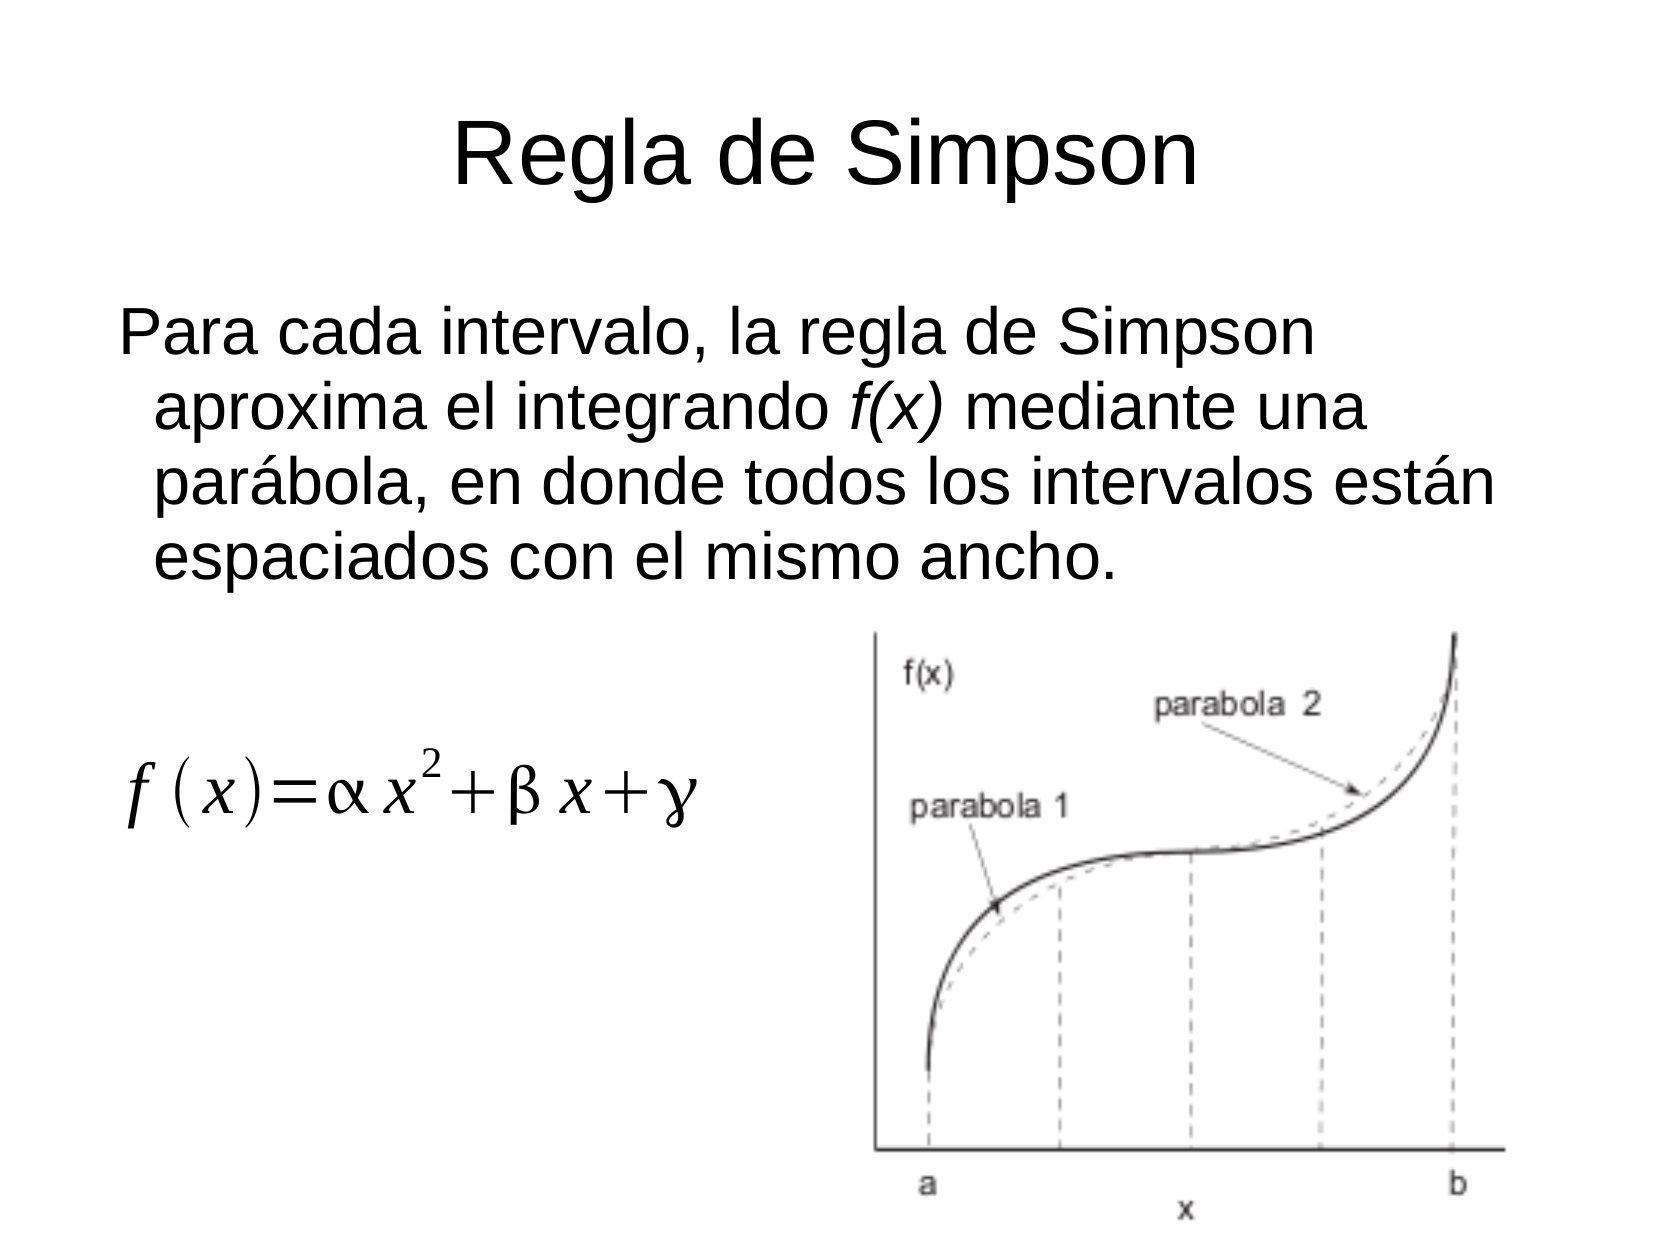

# Regla de Simpson
Para cada intervalo, la regla de Simpson aproxima el integrando f(x) mediante una parábola, en donde todos los intervalos están espaciados con el mismo ancho.